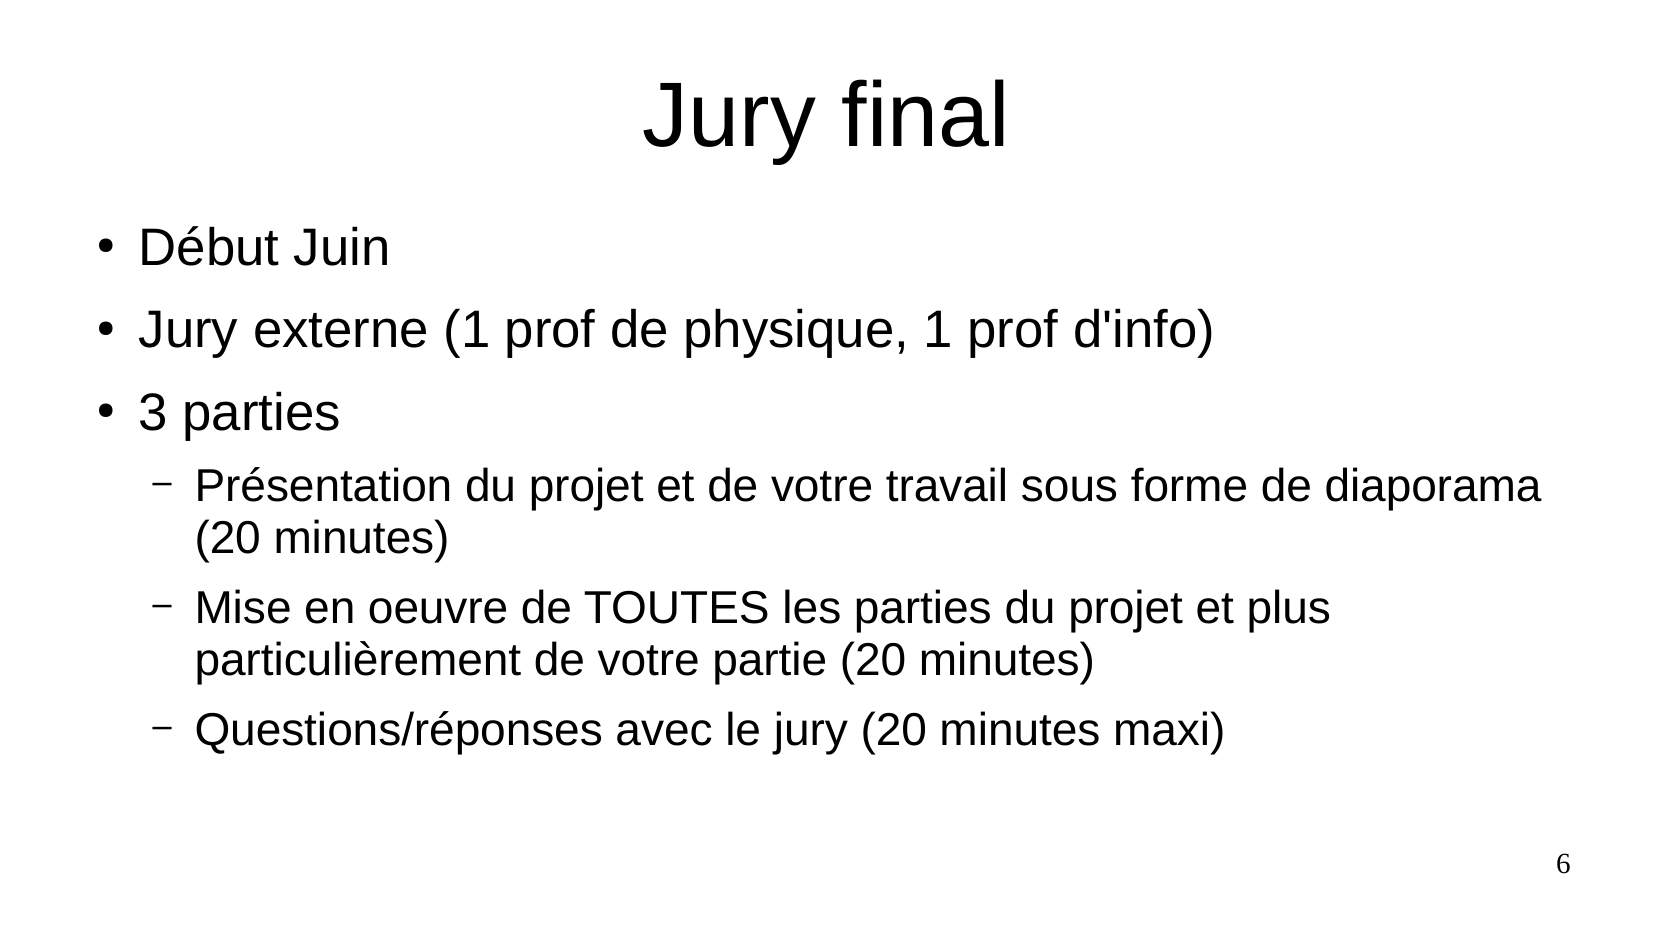

# Jury final
Début Juin
Jury externe (1 prof de physique, 1 prof d'info)
3 parties
Présentation du projet et de votre travail sous forme de diaporama (20 minutes)
Mise en oeuvre de TOUTES les parties du projet et plus particulièrement de votre partie (20 minutes)
Questions/réponses avec le jury (20 minutes maxi)
6